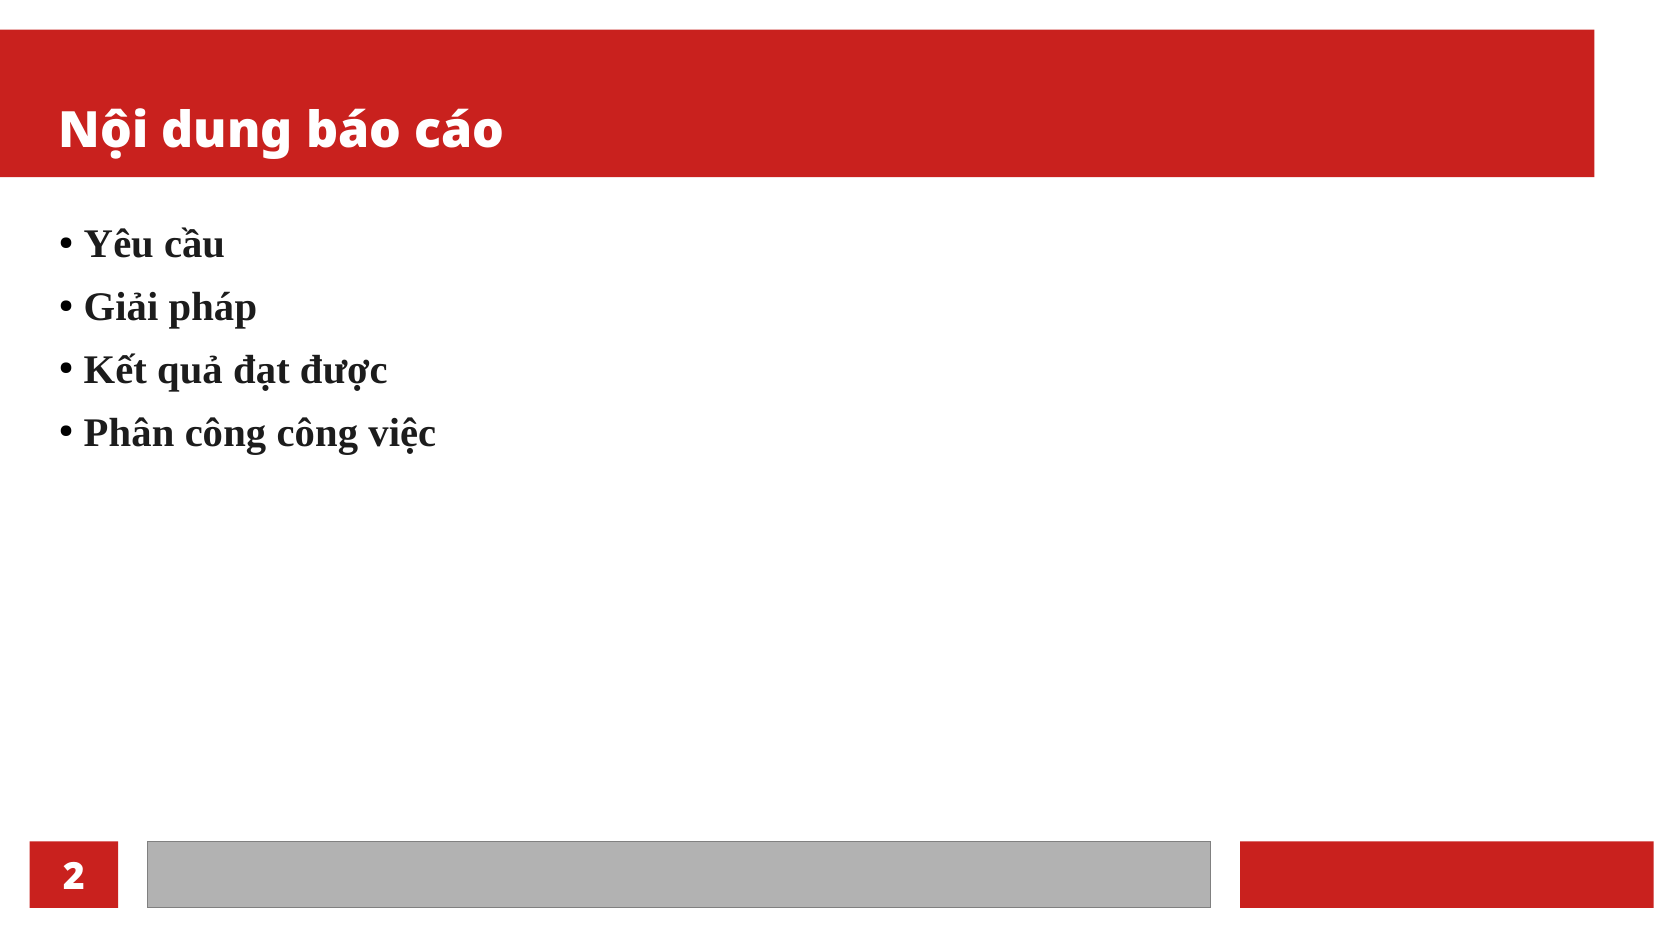

# Nội dung báo cáo
 Yêu cầu
 Giải pháp
 Kết quả đạt được
 Phân công công việc
2